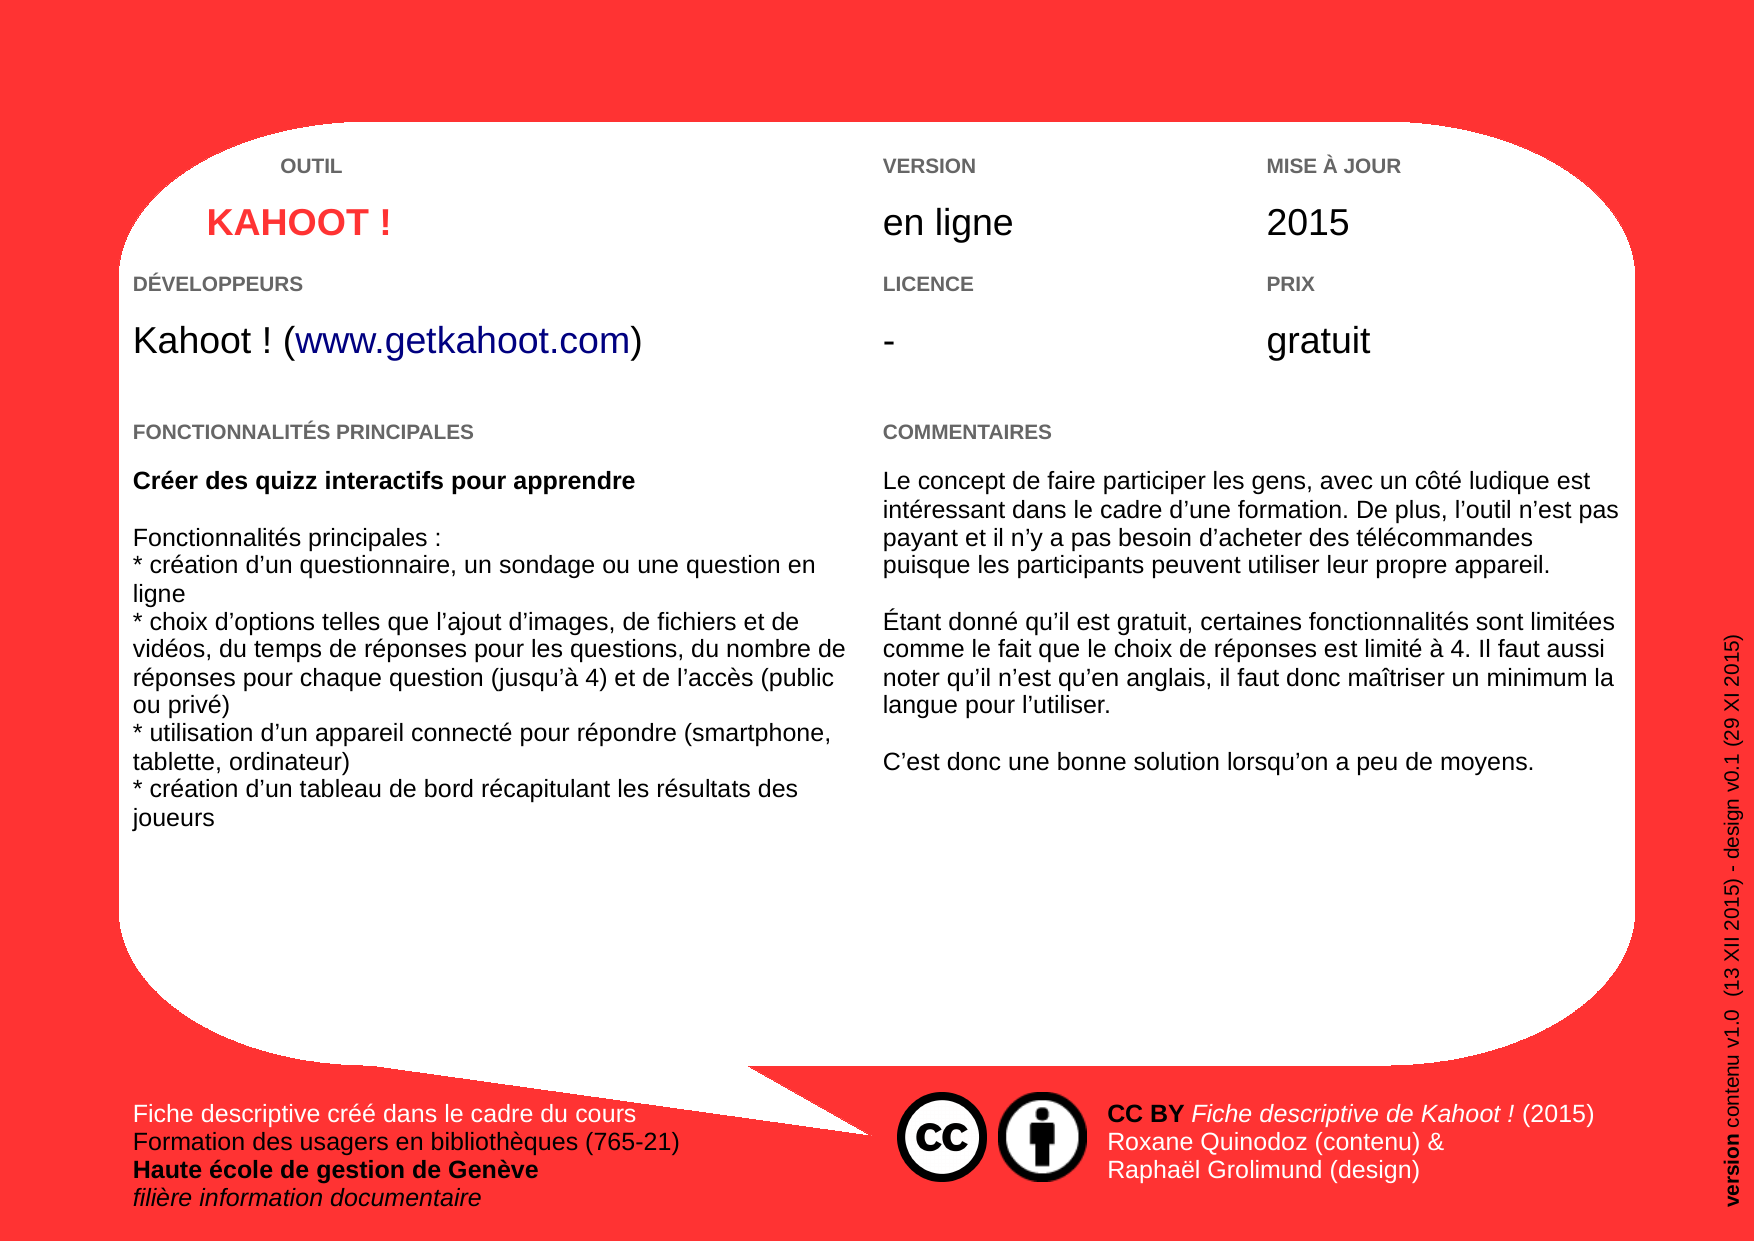

OUTIL
	KAHOOT !
VERSION
en ligne
MISE À JOUR
2015
DÉVELOPPEURS
Kahoot ! (www.getkahoot.com)
LICENCE
-
PRIX
gratuit
FONCTIONNALITÉS PRINCIPALES
Créer des quizz interactifs pour apprendre
Fonctionnalités principales :
* création d’un questionnaire, un sondage ou une question en ligne
* choix d’options telles que l’ajout d’images, de fichiers et de vidéos, du temps de réponses pour les questions, du nombre de réponses pour chaque question (jusqu’à 4) et de l’accès (public ou privé)
* utilisation d’un appareil connecté pour répondre (smartphone, tablette, ordinateur)
* création d’un tableau de bord récapitulant les résultats des joueurs
COMMENTAIRES
Le concept de faire participer les gens, avec un côté ludique est intéressant dans le cadre d’une formation. De plus, l’outil n’est pas payant et il n’y a pas besoin d’acheter des télécommandes puisque les participants peuvent utiliser leur propre appareil.
Étant donné qu’il est gratuit, certaines fonctionnalités sont limitées comme le fait que le choix de réponses est limité à 4. Il faut aussi noter qu’il n’est qu’en anglais, il faut donc maîtriser un minimum la langue pour l’utiliser.
C’est donc une bonne solution lorsqu’on a peu de moyens.
version contenu v1.0 (13 XII 2015) - design v0.1 (29 XI 2015)
Fiche descriptive créé dans le cadre du cours
Formation des usagers en bibliothèques (765-21)
Haute école de gestion de Genève
filière information documentaire
CC BY Fiche descriptive de Kahoot ! (2015)
Roxane Quinodoz (contenu) &
Raphaël Grolimund (design)